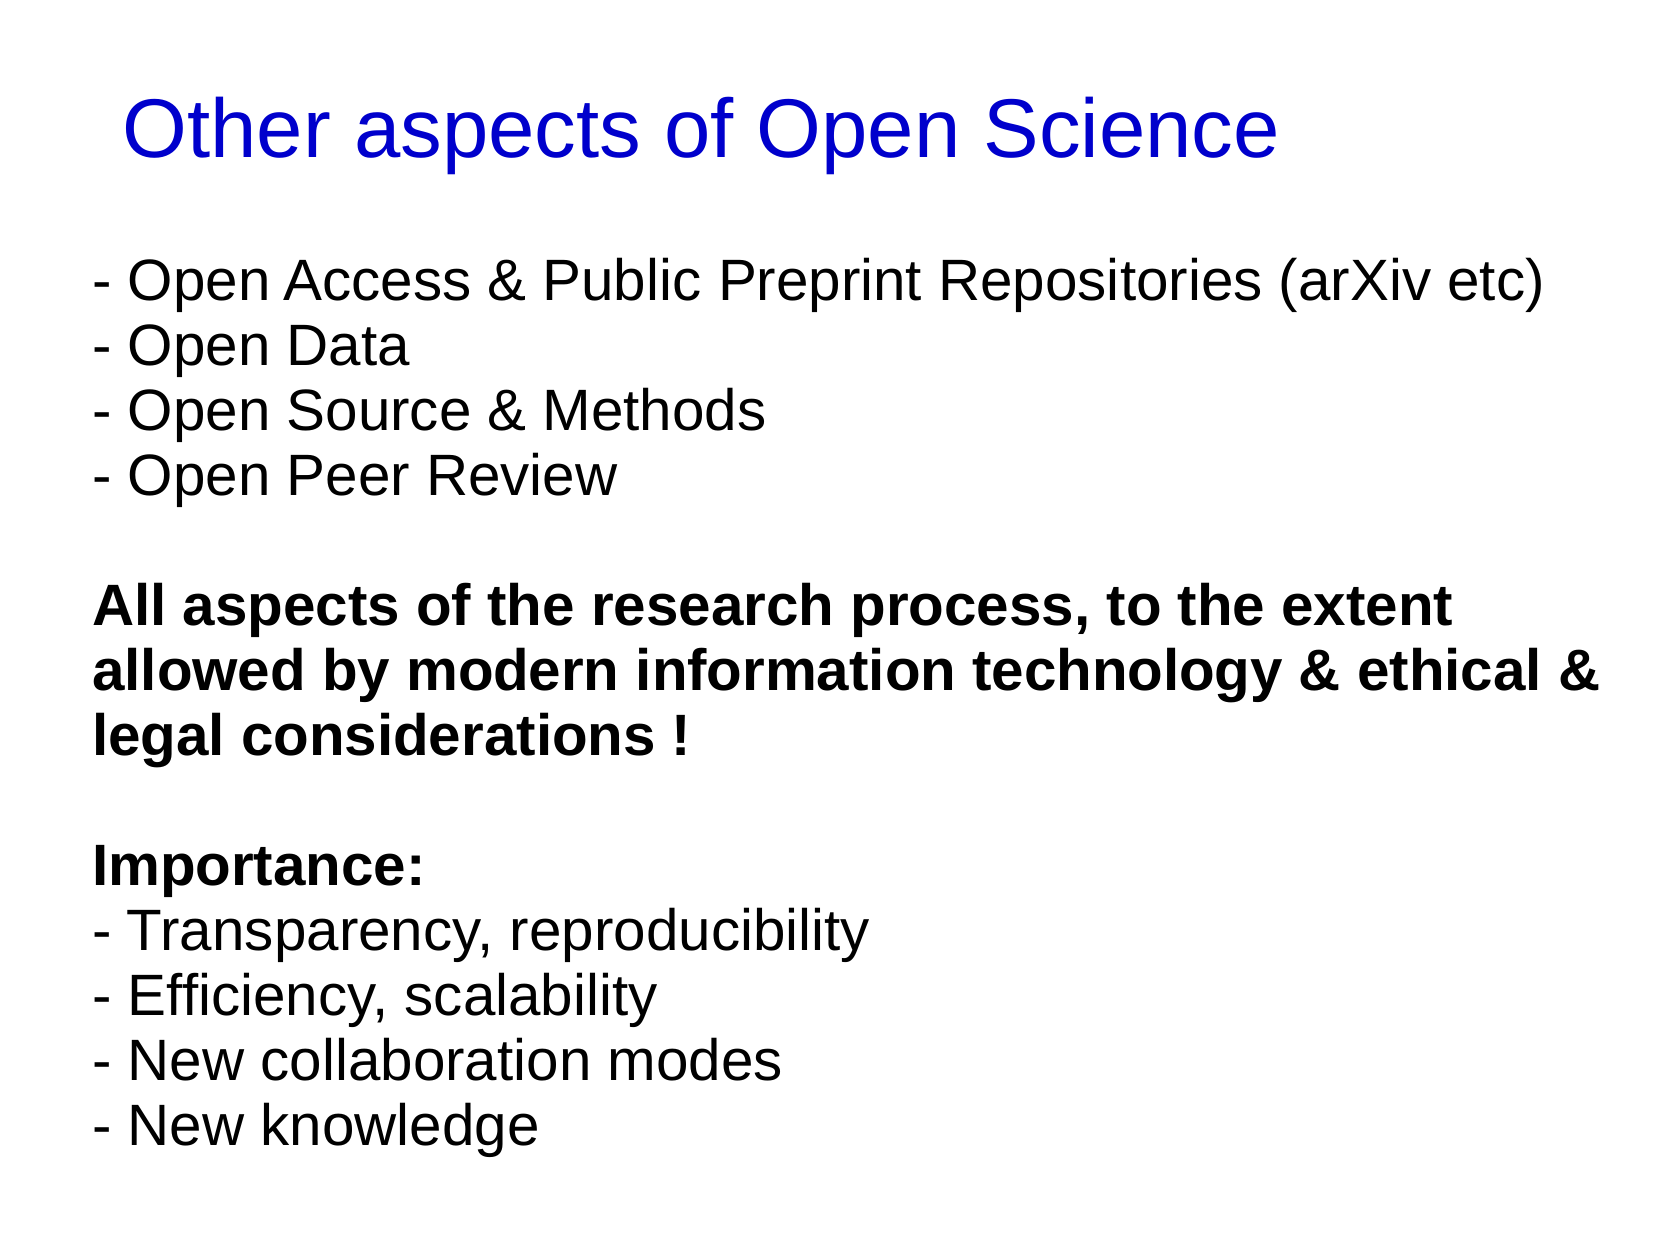

Other aspects of Open Science
# - Open Access & Public Preprint Repositories (arXiv etc) - Open Data - Open Source & Methods - Open Peer Review All aspects of the research process, to the extent allowed by modern information technology & ethical & legal considerations ! Importance: - Transparency, reproducibility - Efficiency, scalability - New collaboration modes - New knowledge